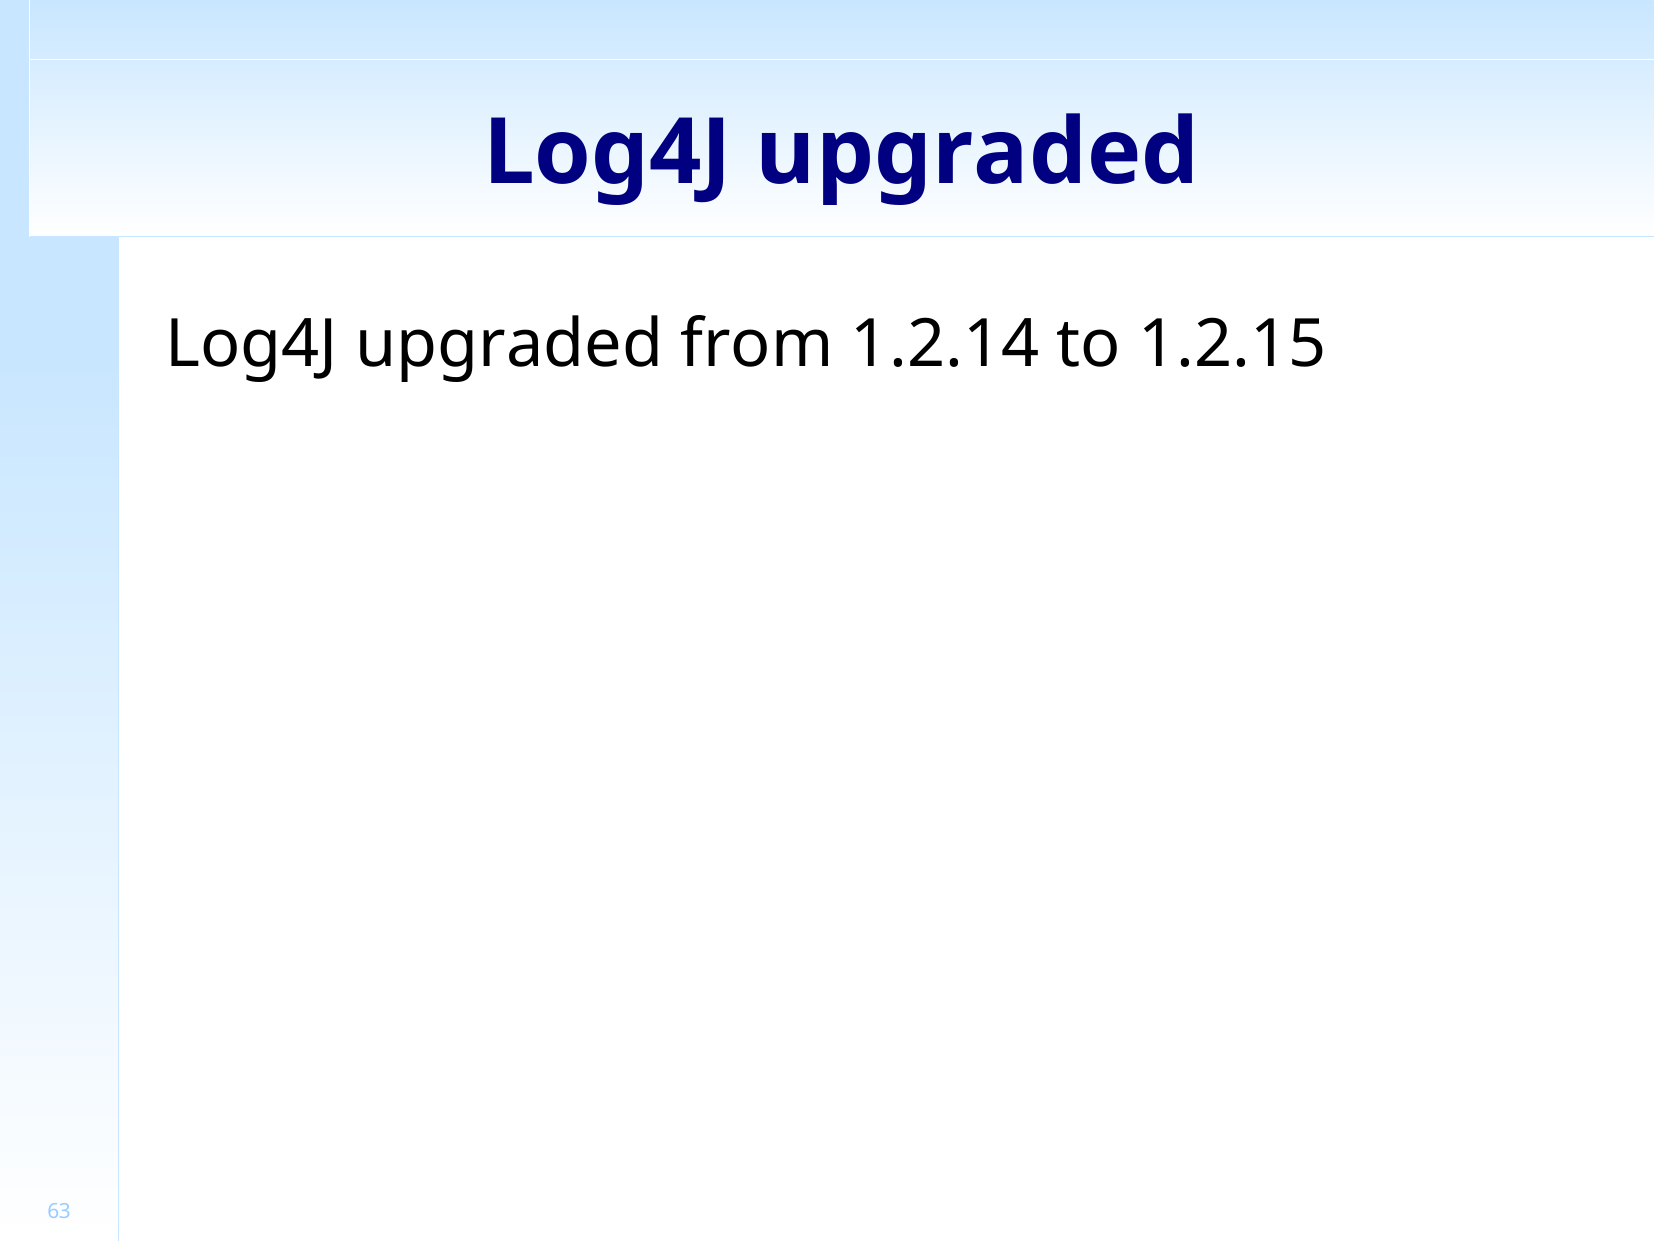

# Log4J upgraded
Log4J upgraded from 1.2.14 to 1.2.15